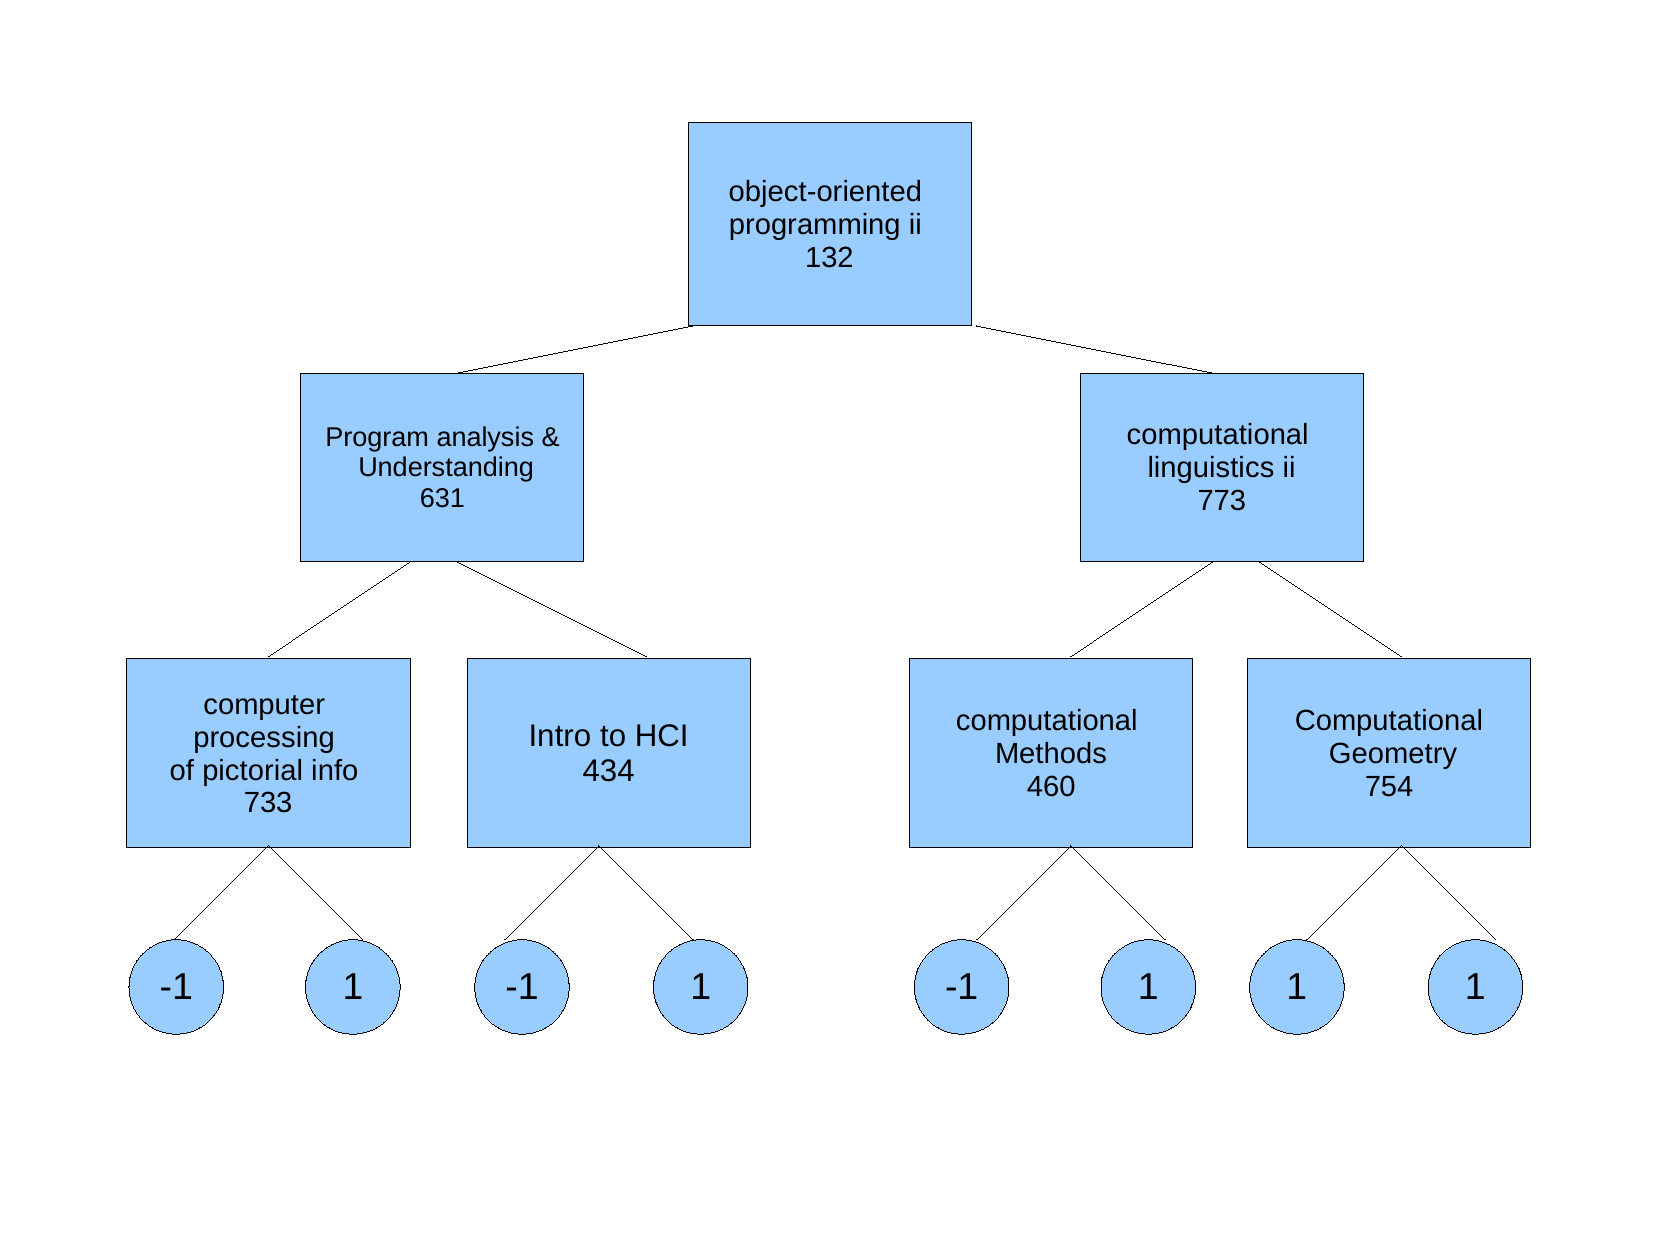

object-oriented
programming ii
132
Program analysis &
 Understanding
631
computational
linguistics ii
773
computer
processing
of pictorial info
733
Intro to HCI
434
computational
Methods
460
Computational
 Geometry
754
-1
1
-1
1
-1
1
1
1